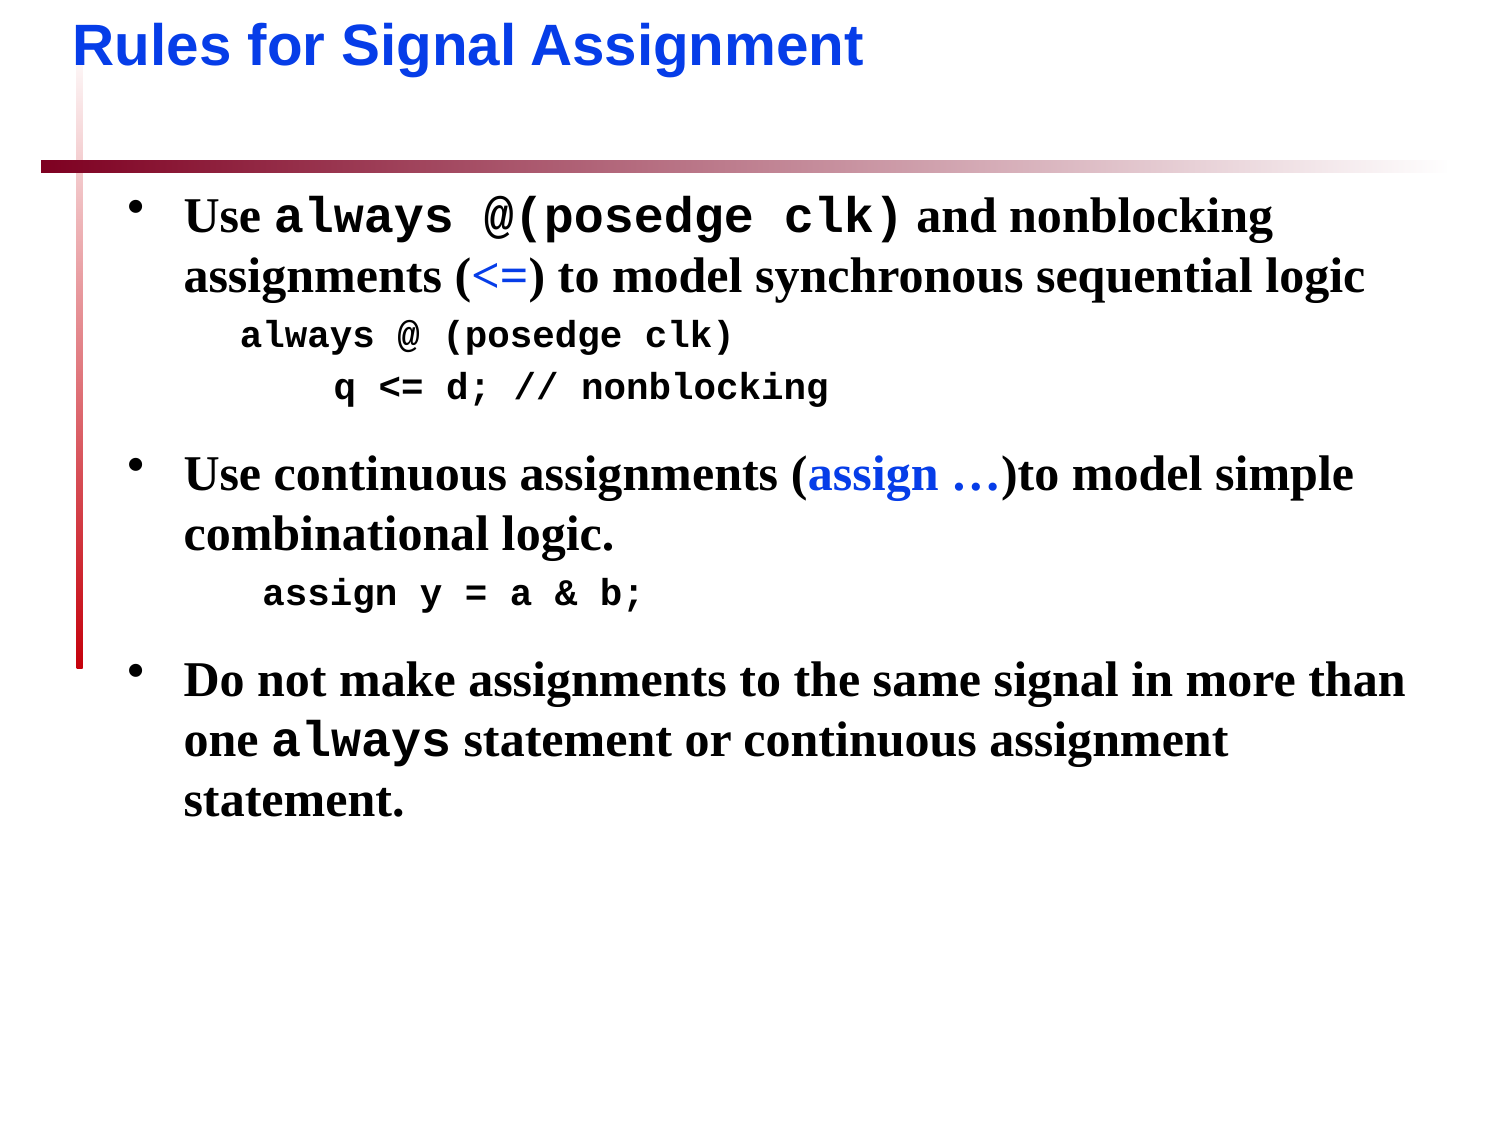

# Rules for Signal Assignment
Use always @(posedge clk) and nonblocking assignments (<=) to model synchronous sequential logic
 always @ (posedge clk)
		q <= d; // nonblocking
Use continuous assignments (assign …)to model simple combinational logic.
 assign y = a & b;
Do not make assignments to the same signal in more than one always statement or continuous assignment statement.